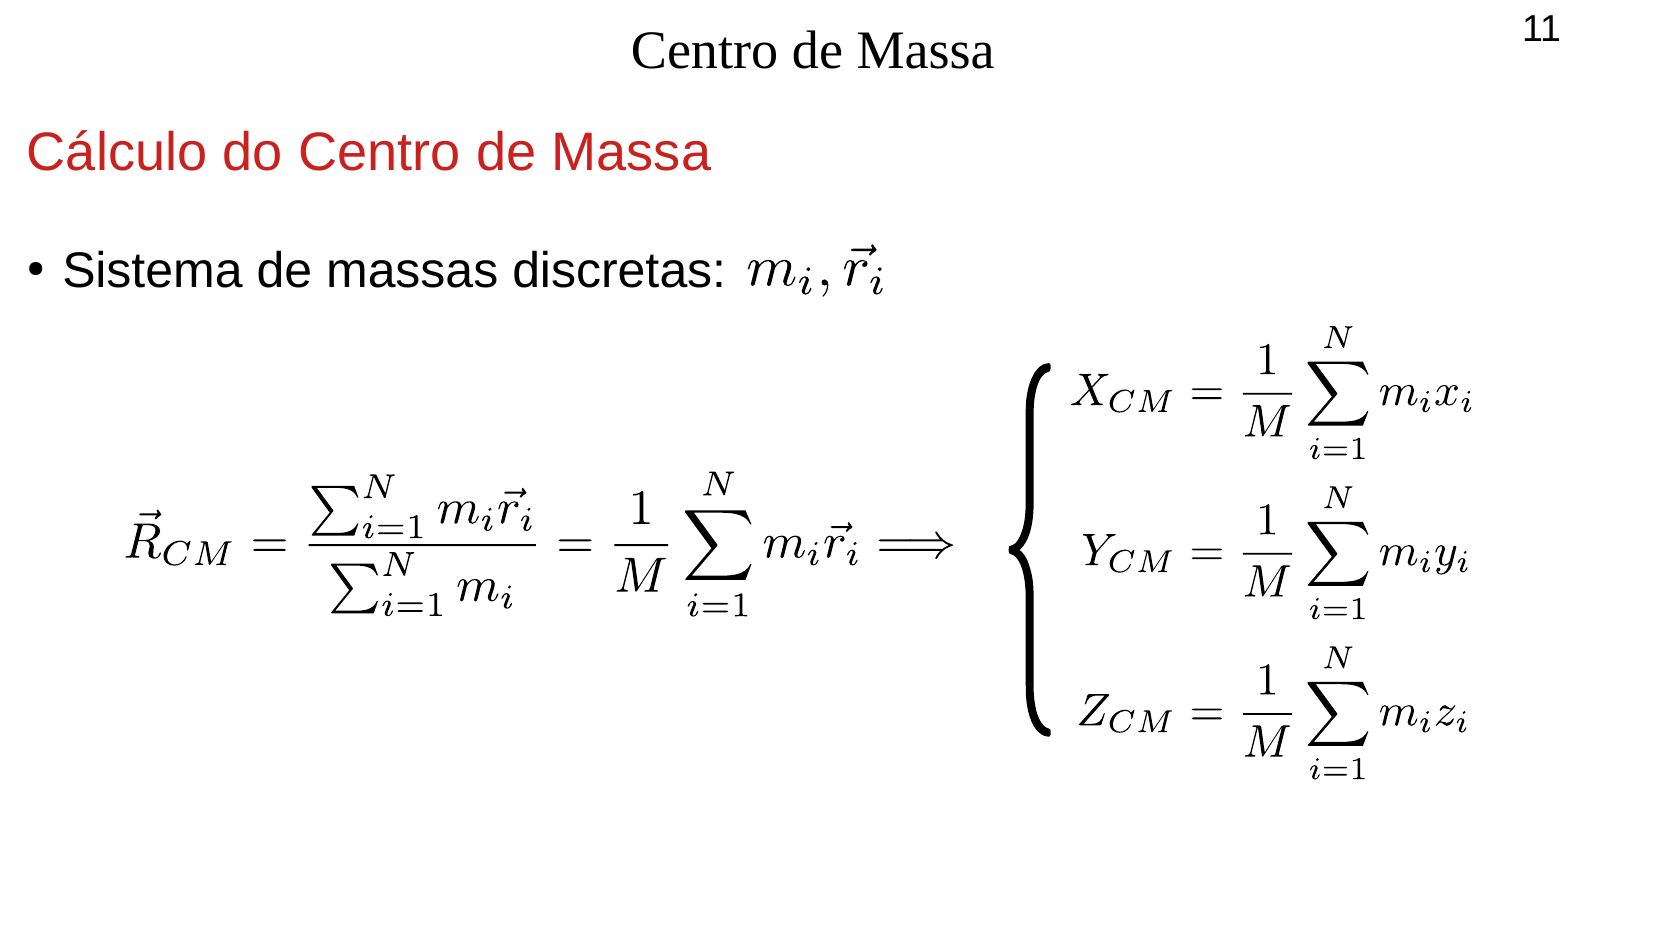

Centro de Massa
Cálculo do Centro de Massa
Sistema de massas discretas: